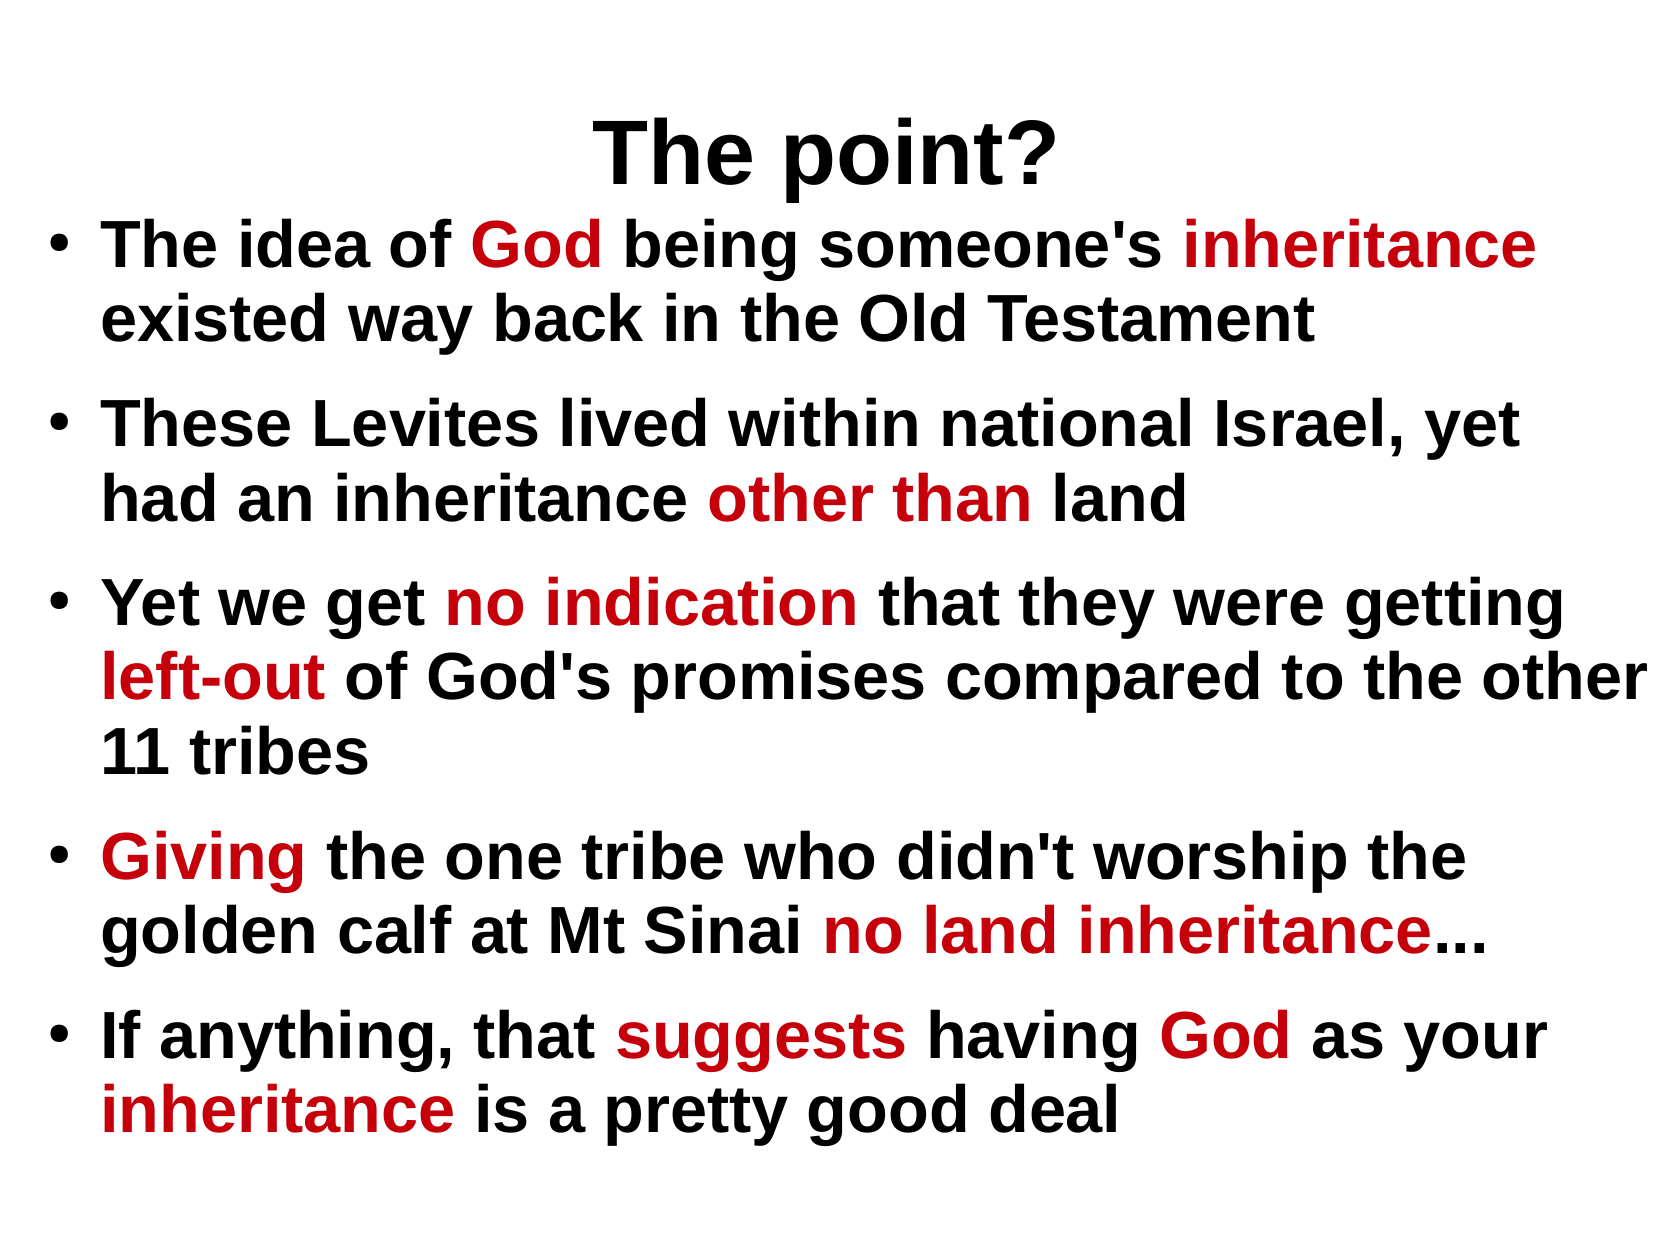

# The point?
The idea of God being someone's inheritance existed way back in the Old Testament
These Levites lived within national Israel, yet had an inheritance other than land
Yet we get no indication that they were getting left-out of God's promises compared to the other 11 tribes
Giving the one tribe who didn't worship the golden calf at Mt Sinai no land inheritance...
If anything, that suggests having God as your inheritance is a pretty good deal
*The Levites are but one of the 12 tribes of Israel
Israel was said to be a holy nation of priests if they followed God's covenant
Only Levites held the office of priest, but all of the people of God represent God even in the Old Testament, either in a good or bad way.
The Levites were part of Israel keeping God's covenant, but were no good if the rest of the tribes didn't bring their sacrifices
It was the job of all tribes to honor God's covenant.